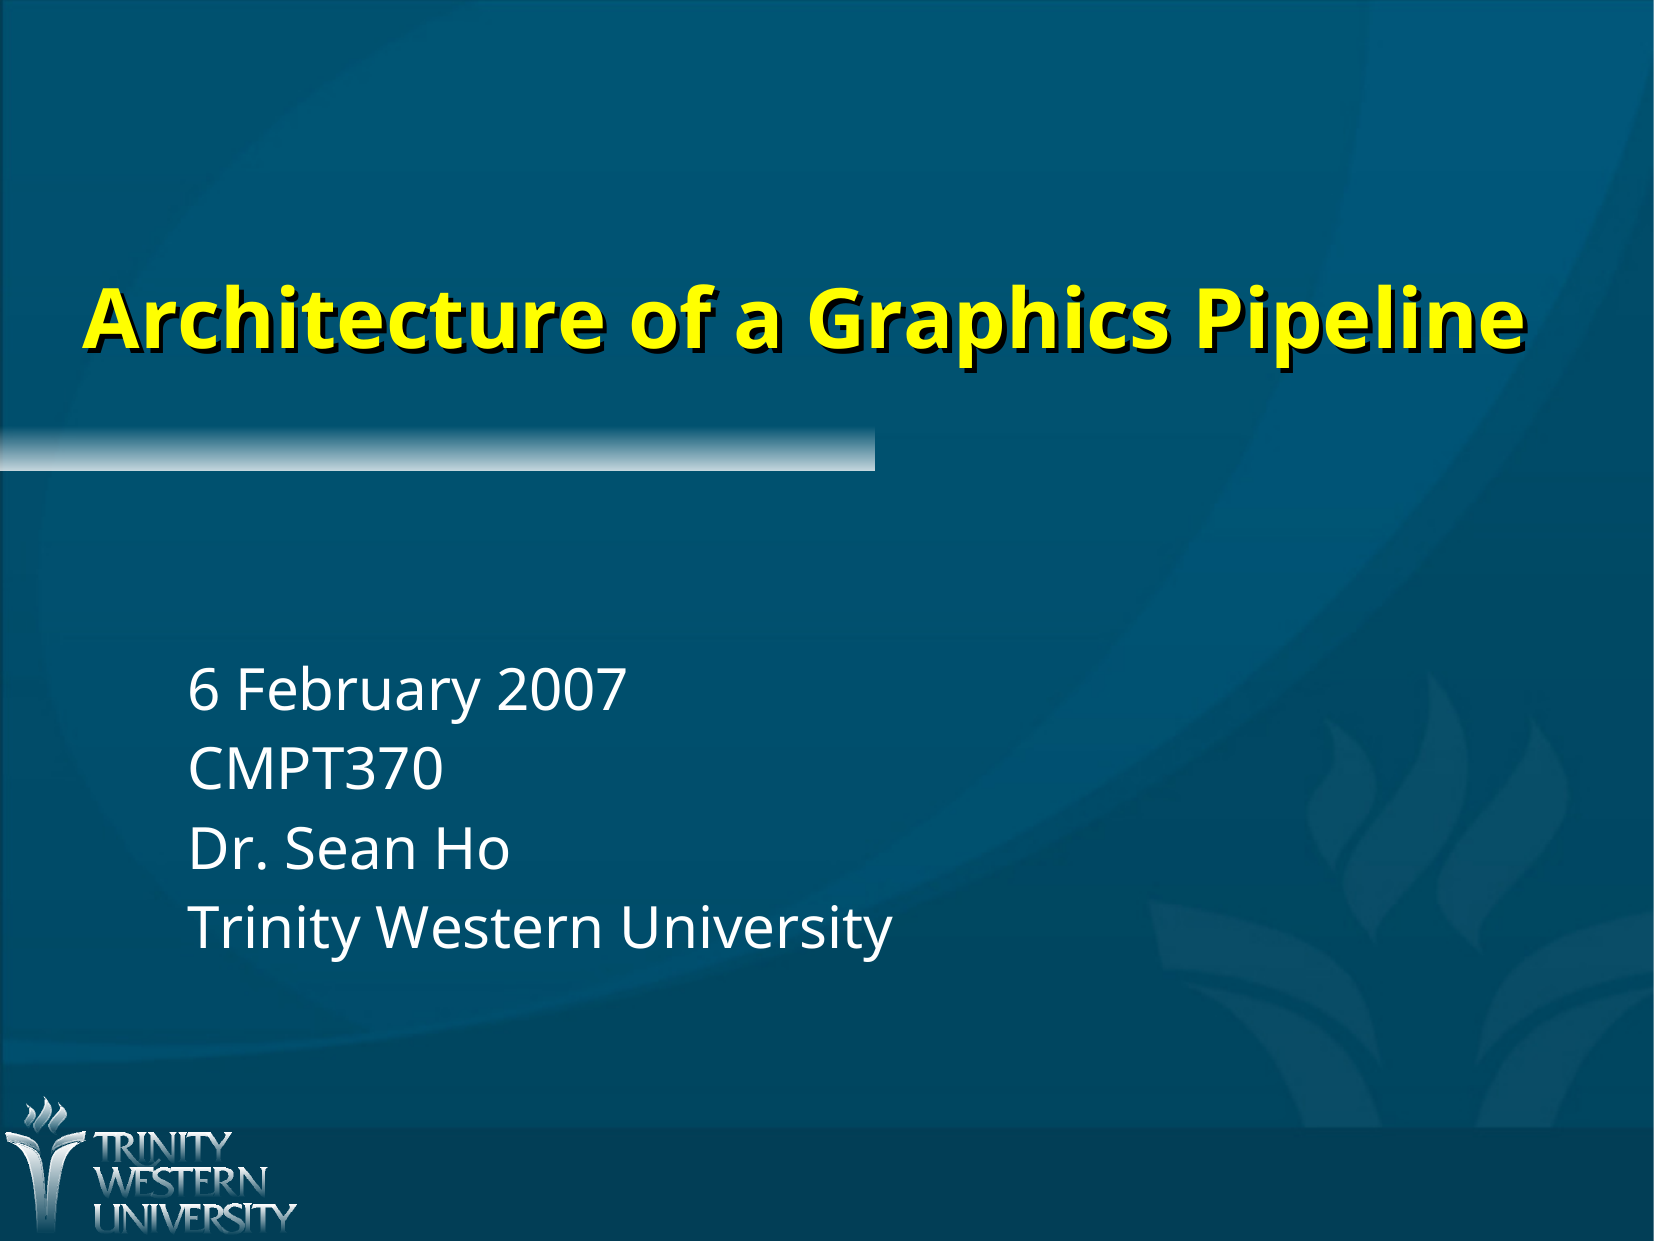

# Architecture of a Graphics Pipeline
6 February 2007
CMPT370
Dr. Sean Ho
Trinity Western University